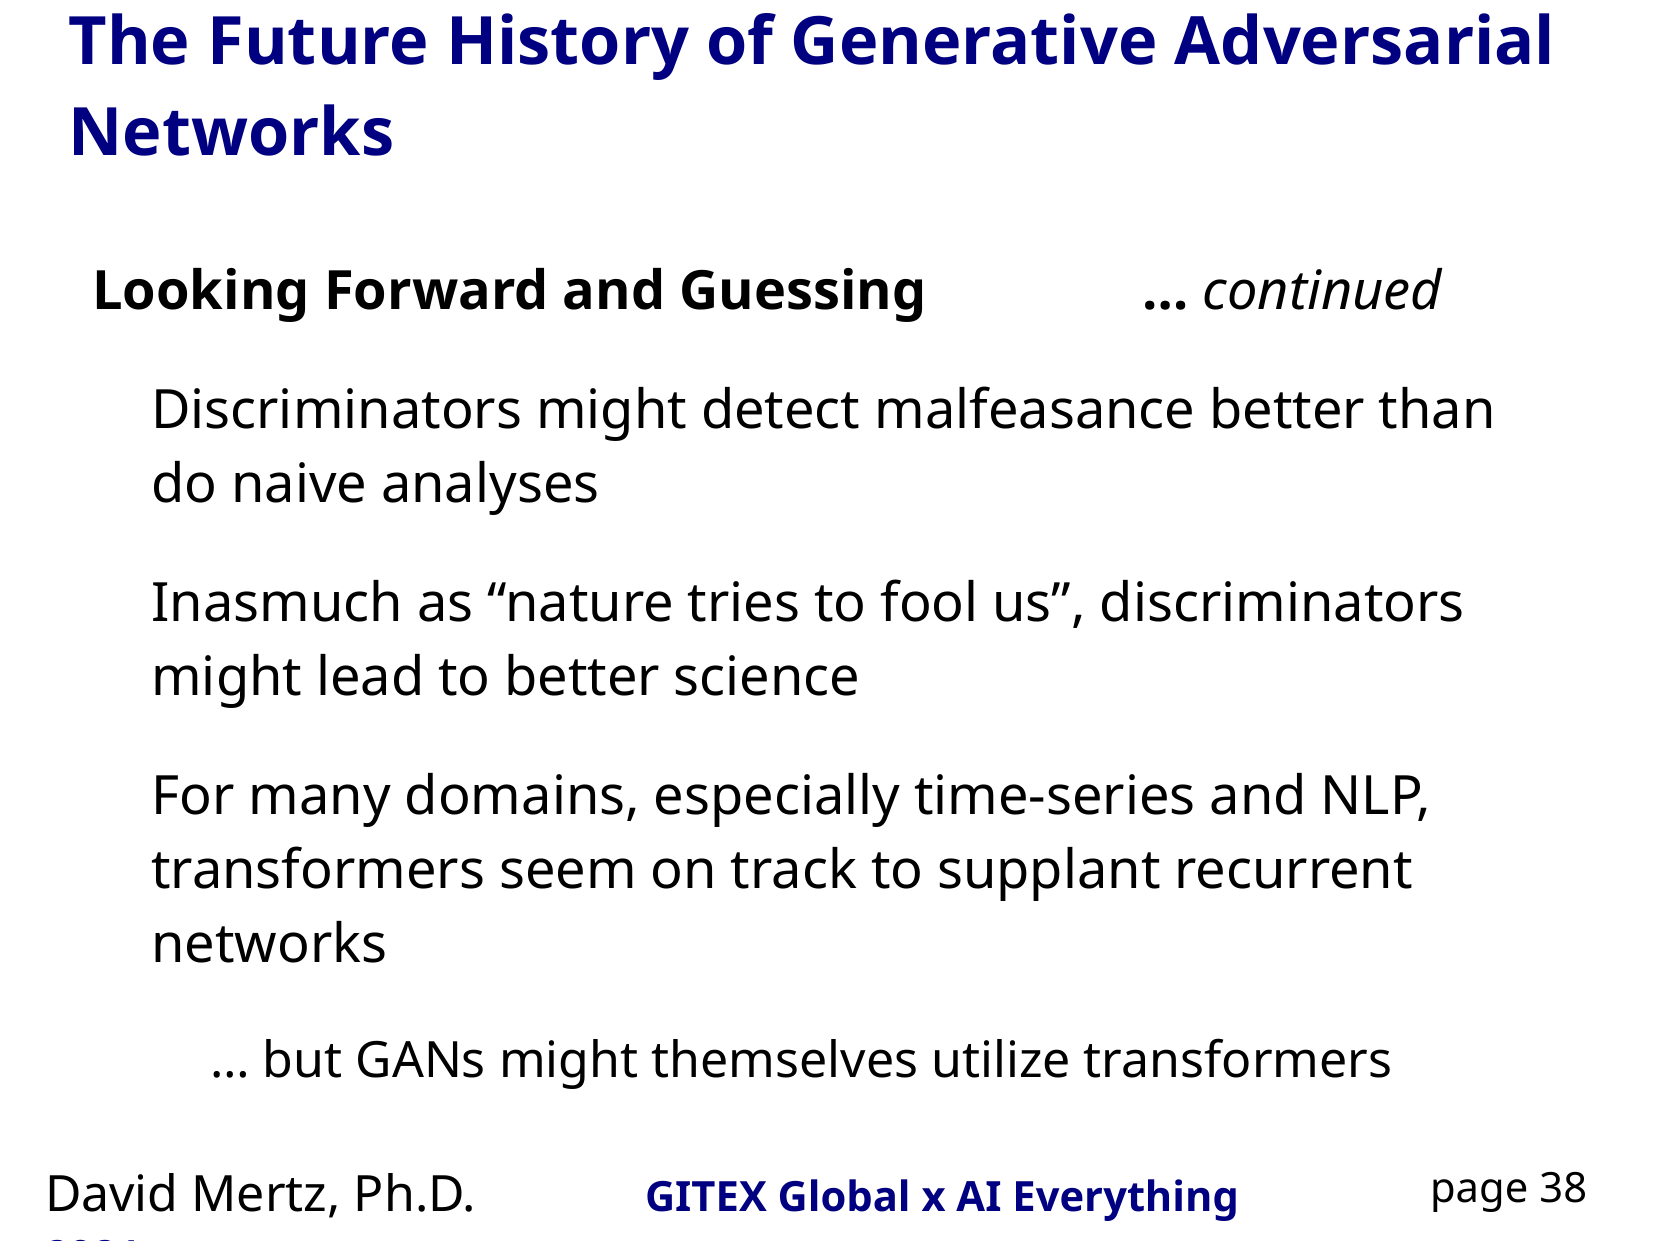

# Looking Forward and Guessing			… continued
Discriminators might detect malfeasance better than do naive analyses
Inasmuch as “nature tries to fool us”, discriminators might lead to better science
For many domains, especially time-series and NLP, transformers seem on track to supplant recurrent networks
… but GANs might themselves utilize transformers